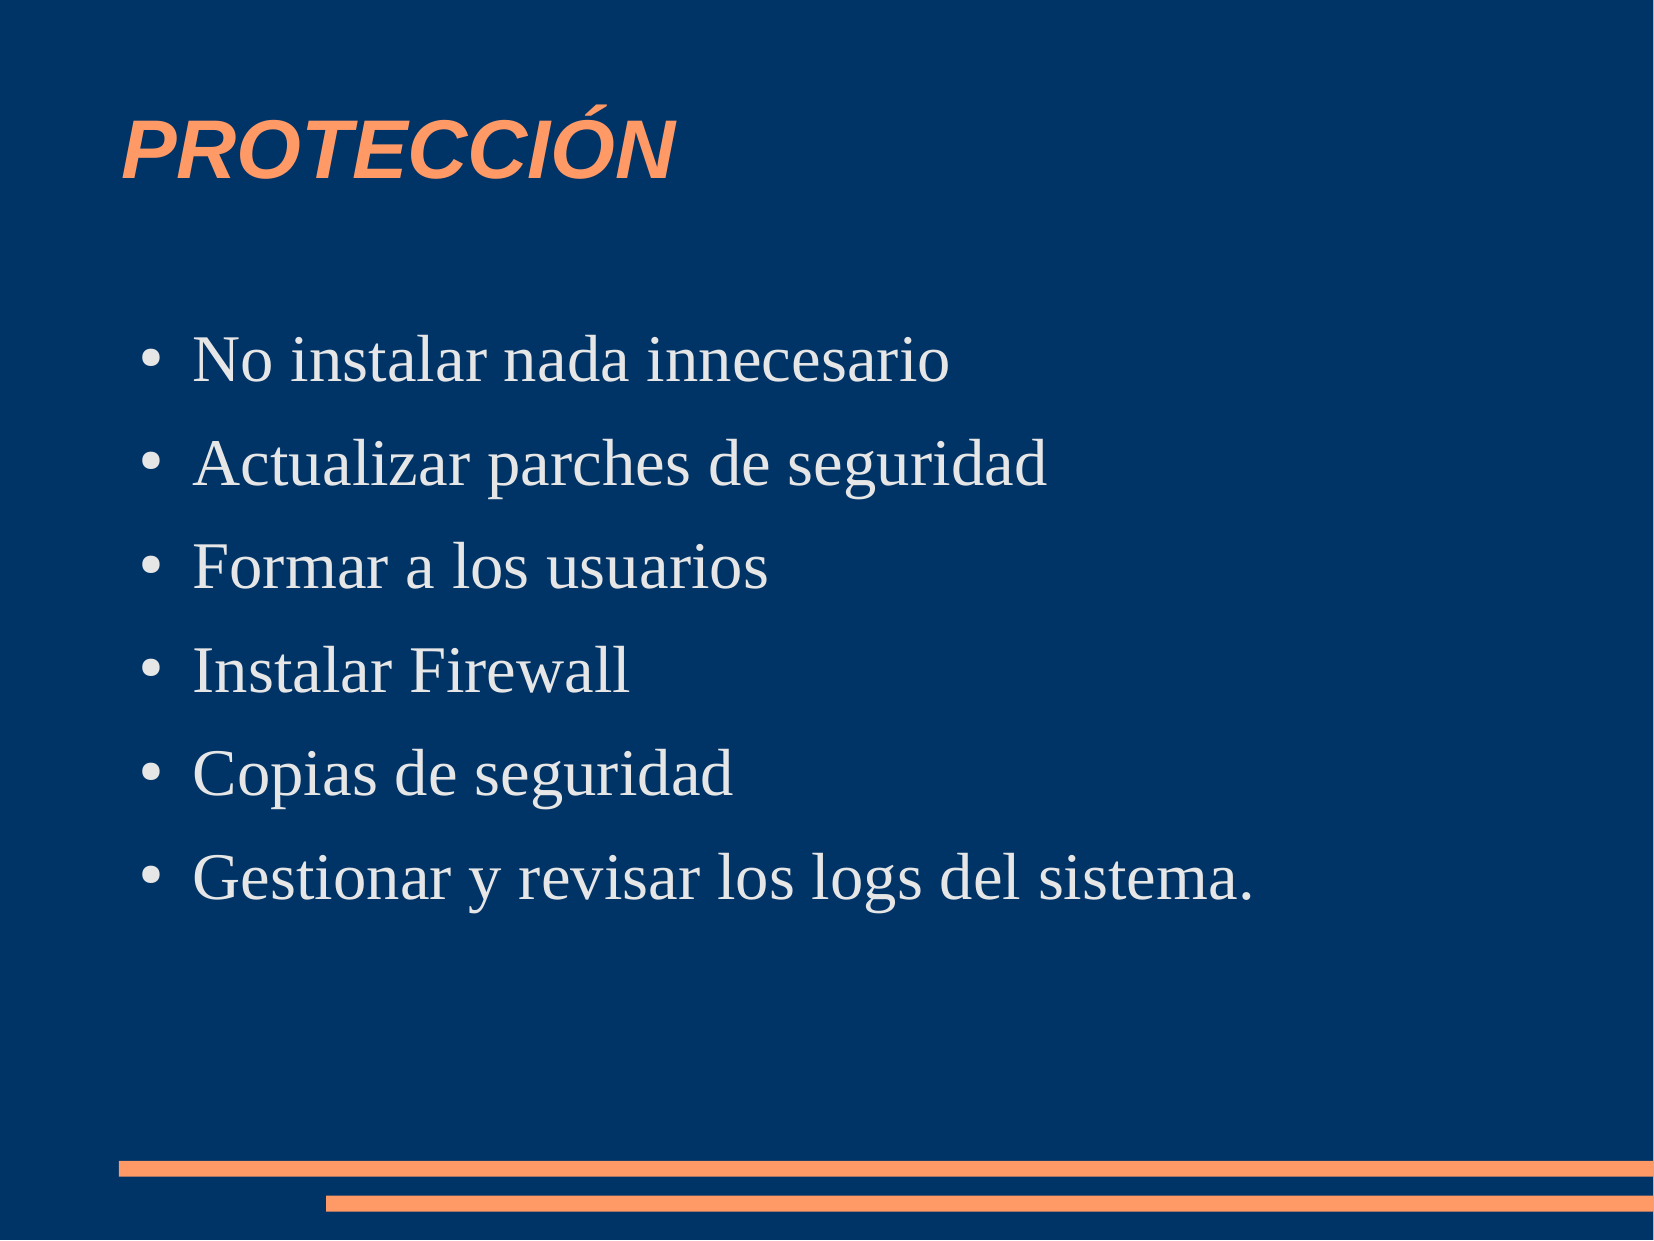

# PROTECCIÓN
No instalar nada innecesario
Actualizar parches de seguridad
Formar a los usuarios
Instalar Firewall
Copias de seguridad
Gestionar y revisar los logs del sistema.